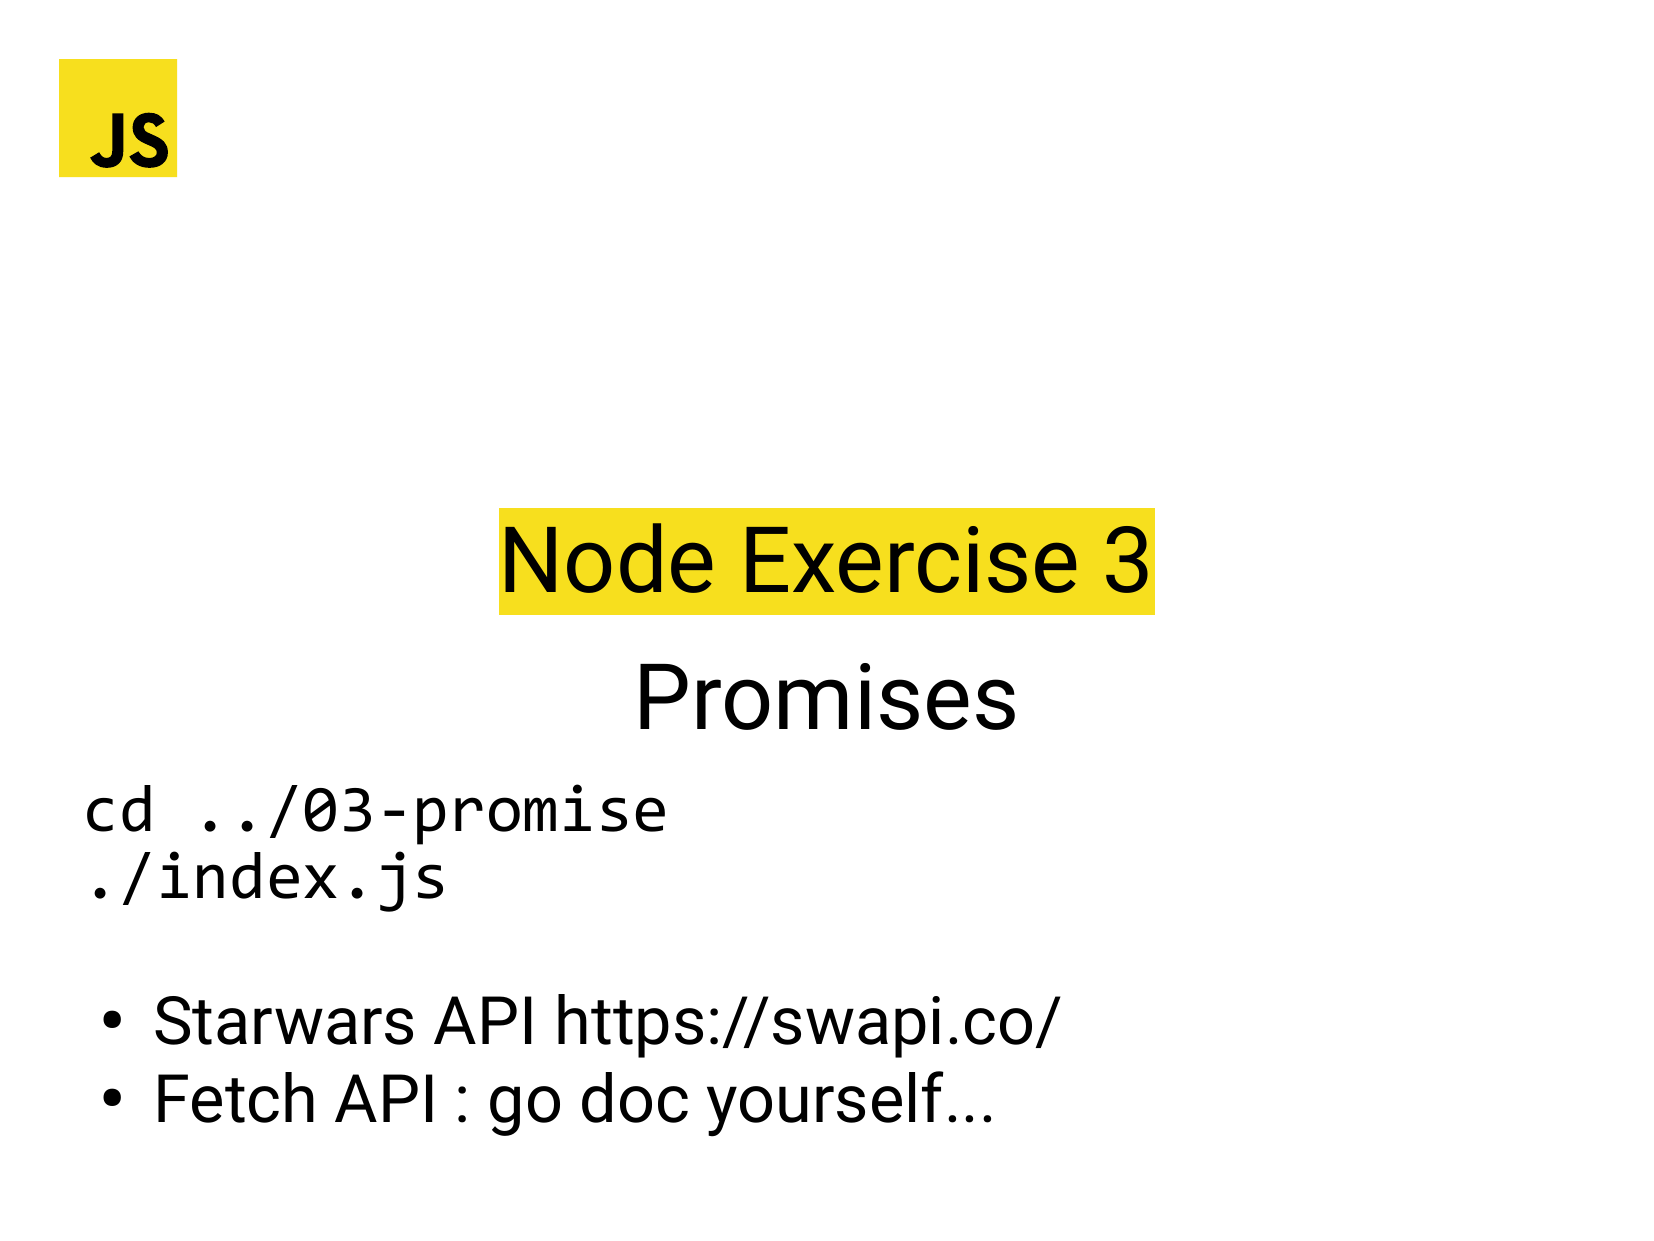

#
Node Exercise 3
Promises
cd ../03-promise
./index.js
Starwars API https://swapi.co/
Fetch API : go doc yourself...